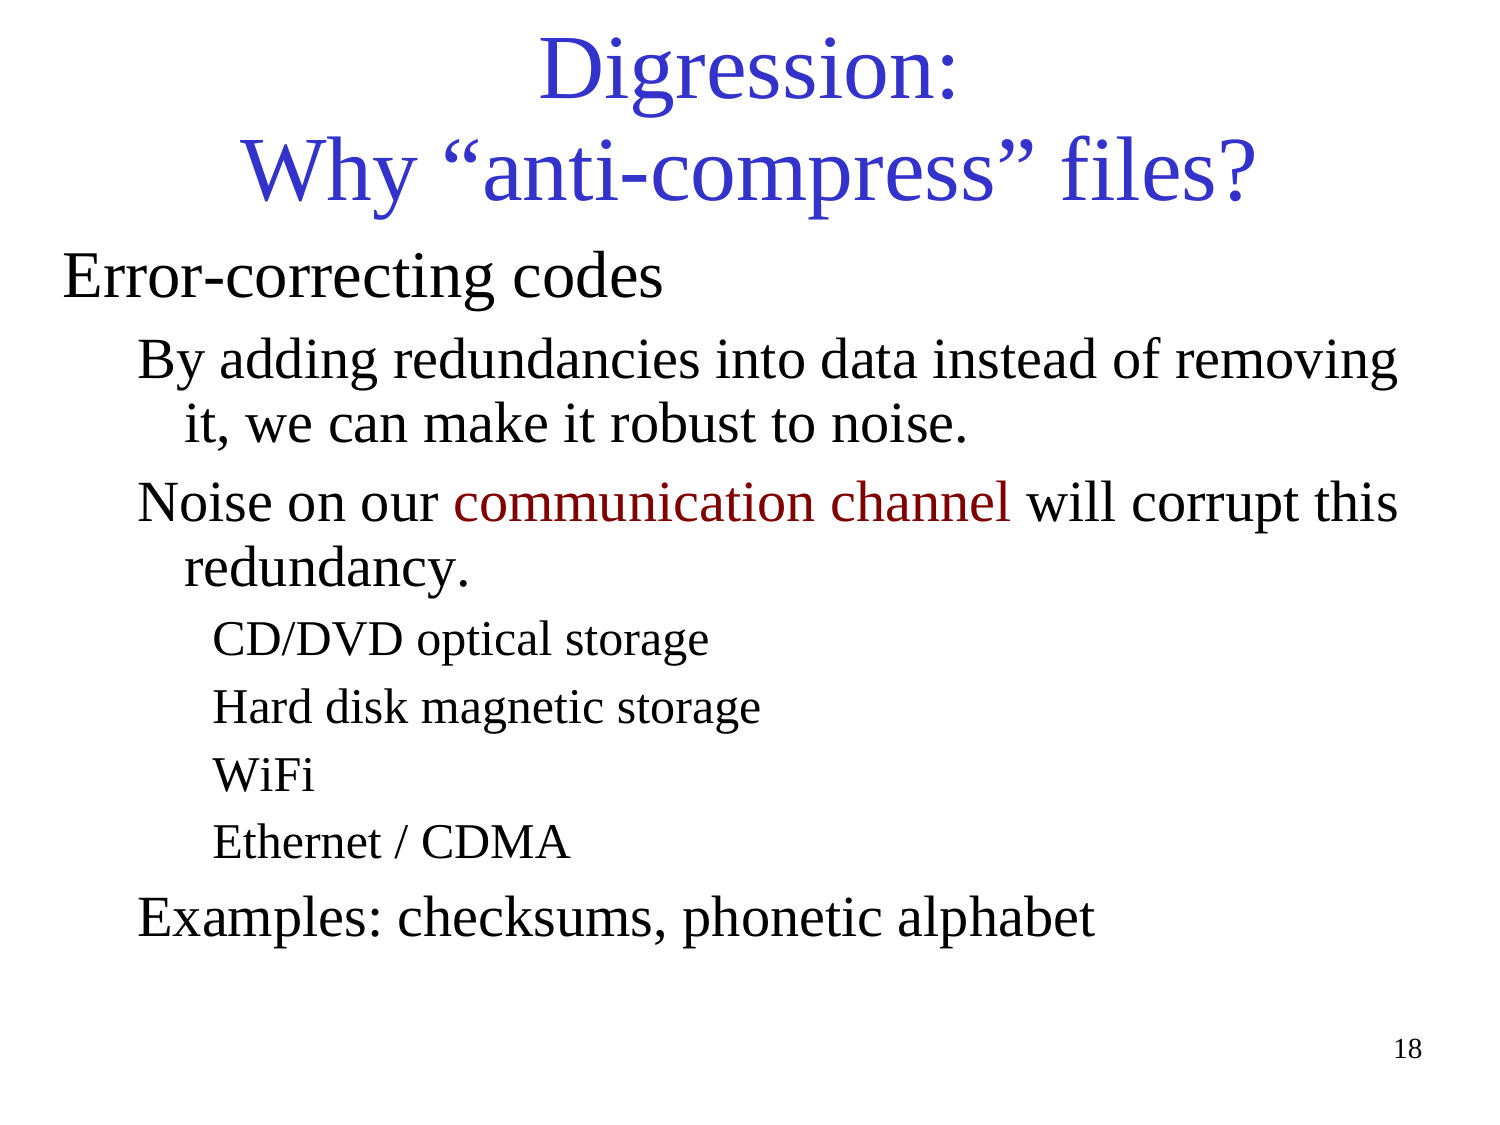

# Digression: Why “anti-compress” files?
Error-correcting codes
By adding redundancies into data instead of removing it, we can make it robust to noise.
Noise on our communication channel will corrupt this redundancy.
CD/DVD optical storage
Hard disk magnetic storage
WiFi
Ethernet / CDMA
Examples: checksums, phonetic alphabet
18